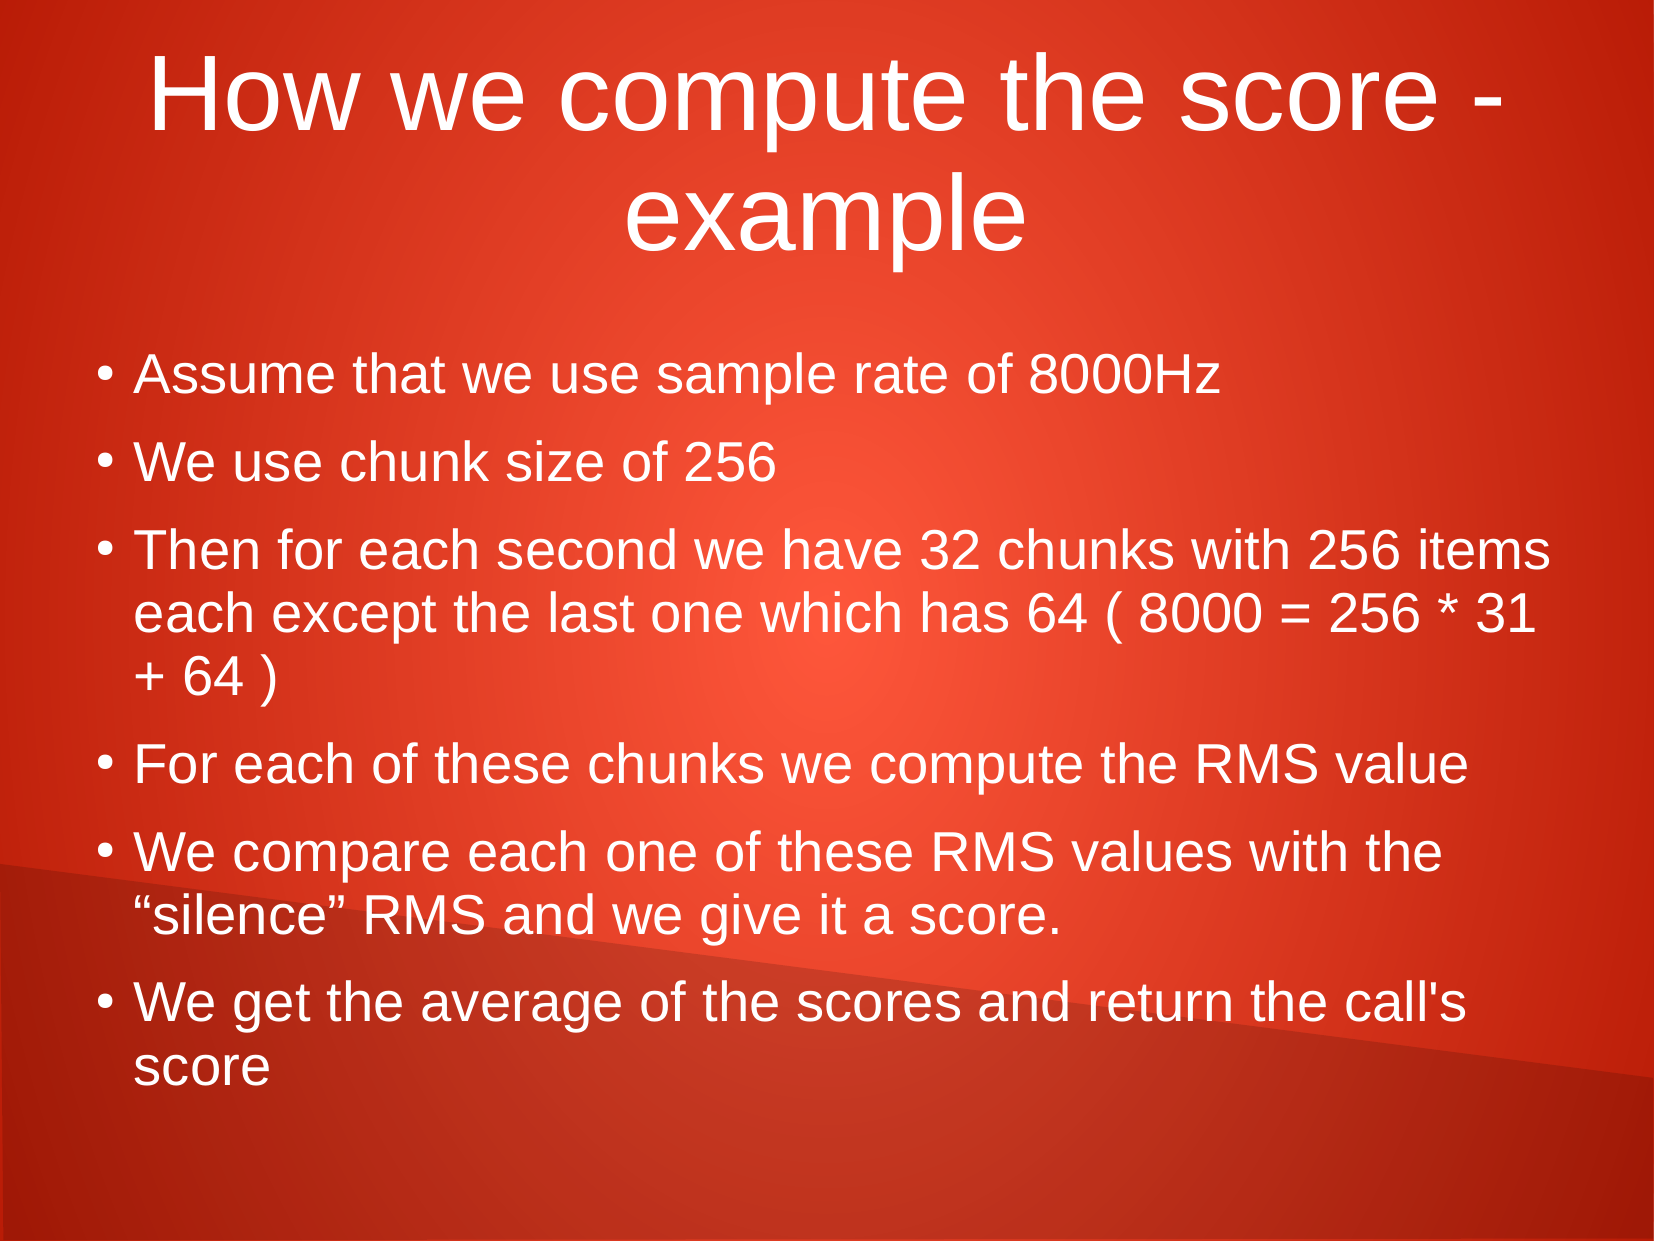

# How we compute the score - example
Assume that we use sample rate of 8000Hz
We use chunk size of 256
Then for each second we have 32 chunks with 256 items each except the last one which has 64 ( 8000 = 256 * 31 + 64 )
For each of these chunks we compute the RMS value
We compare each one of these RMS values with the “silence” RMS and we give it a score.
We get the average of the scores and return the call's score